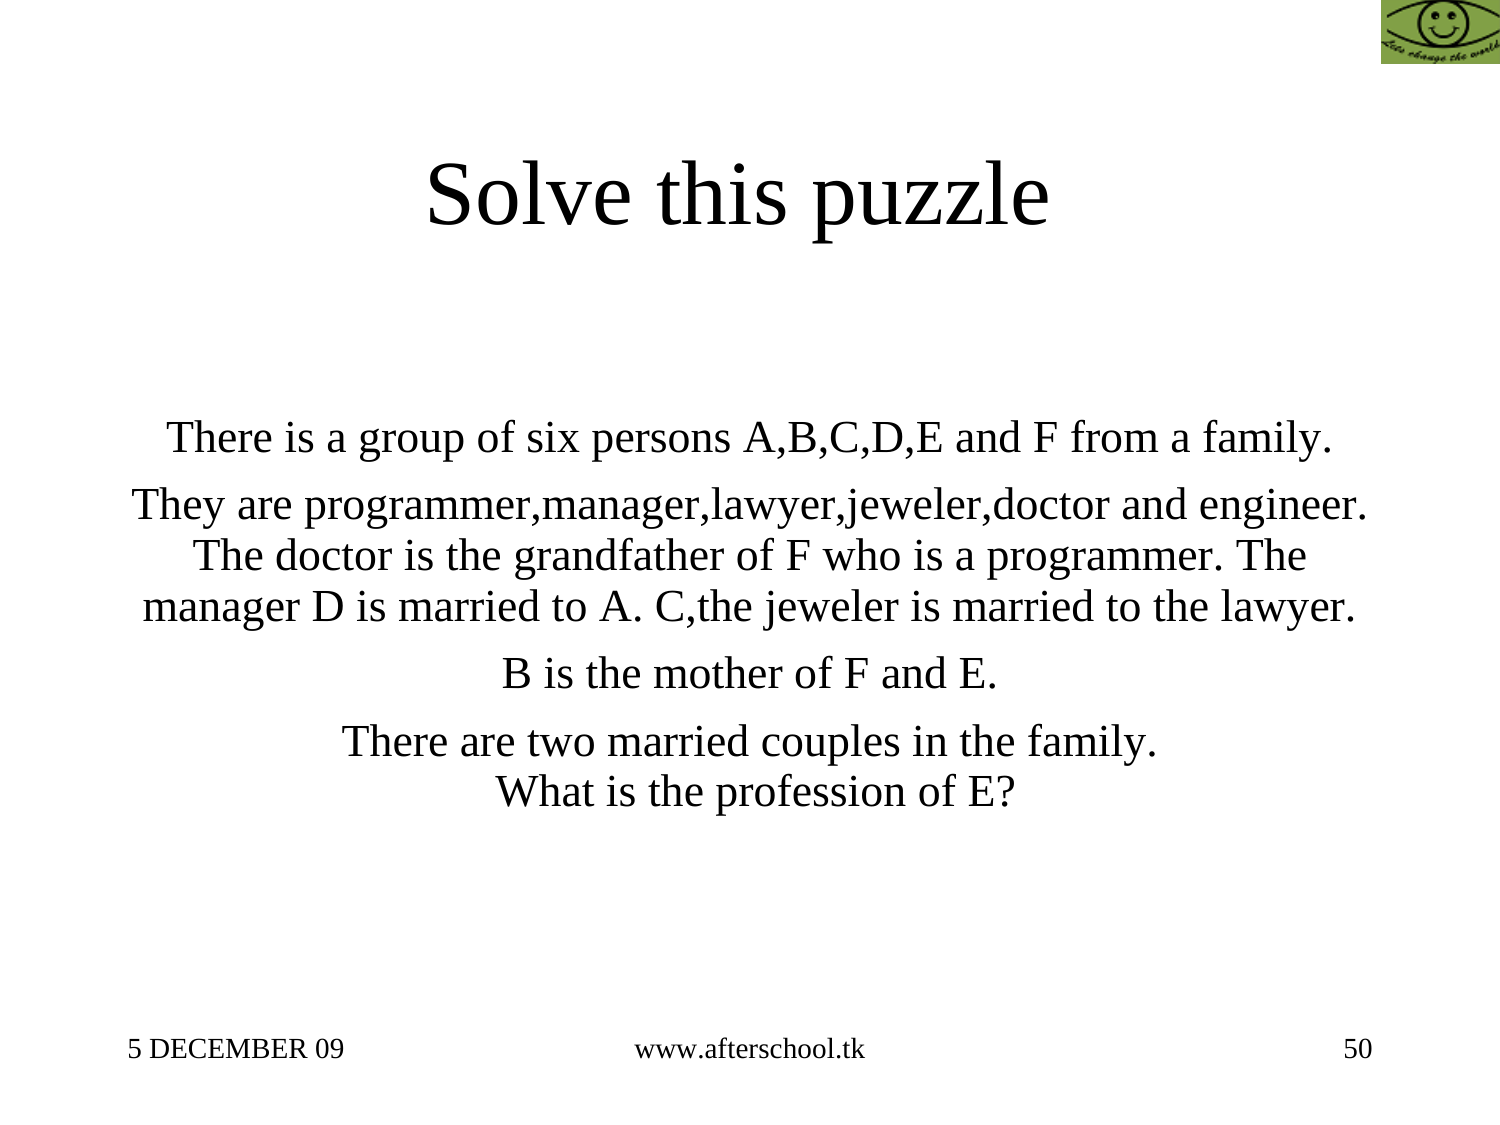

# Solve this puzzle
There is a group of six persons A,B,C,D,E and F from a family.
They are programmer,manager,lawyer,jeweler,doctor and engineer. The doctor is the grandfather of F who is a programmer. The manager D is married to A. C,the jeweler is married to the lawyer.
B is the mother of F and E.
There are two married couples in the family.
 What is the profession of E?
MFI Seminar Jain PG College
AFTERSCHOOOL centre for social entrepreneurship
50